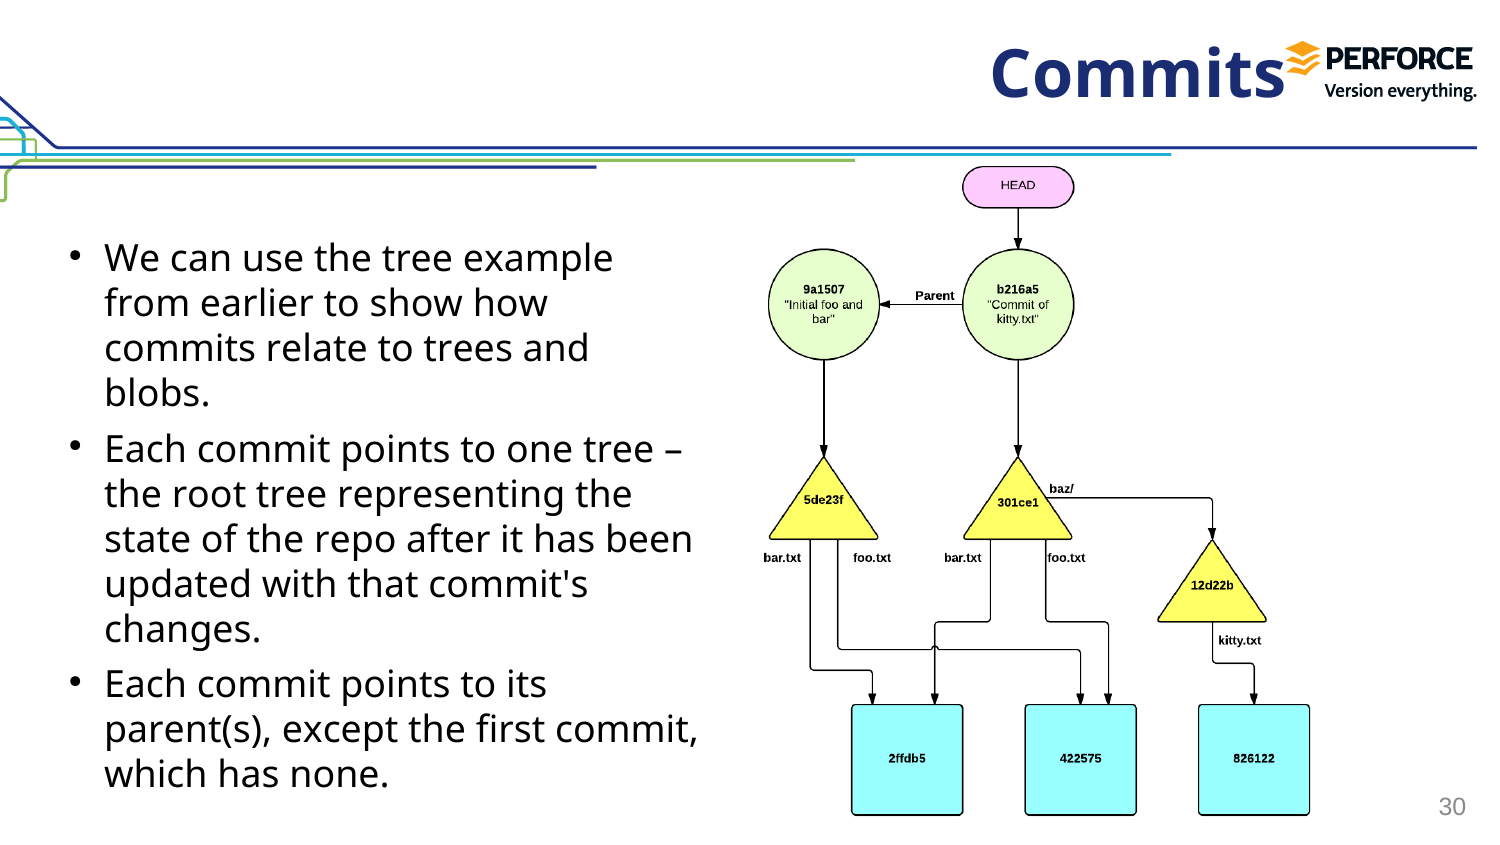

# Commits
We can use the tree example from earlier to show how commits relate to trees and blobs.
Each commit points to one tree – the root tree representing the state of the repo after it has been updated with that commit's changes.
Each commit points to its parent(s), except the first commit, which has none.